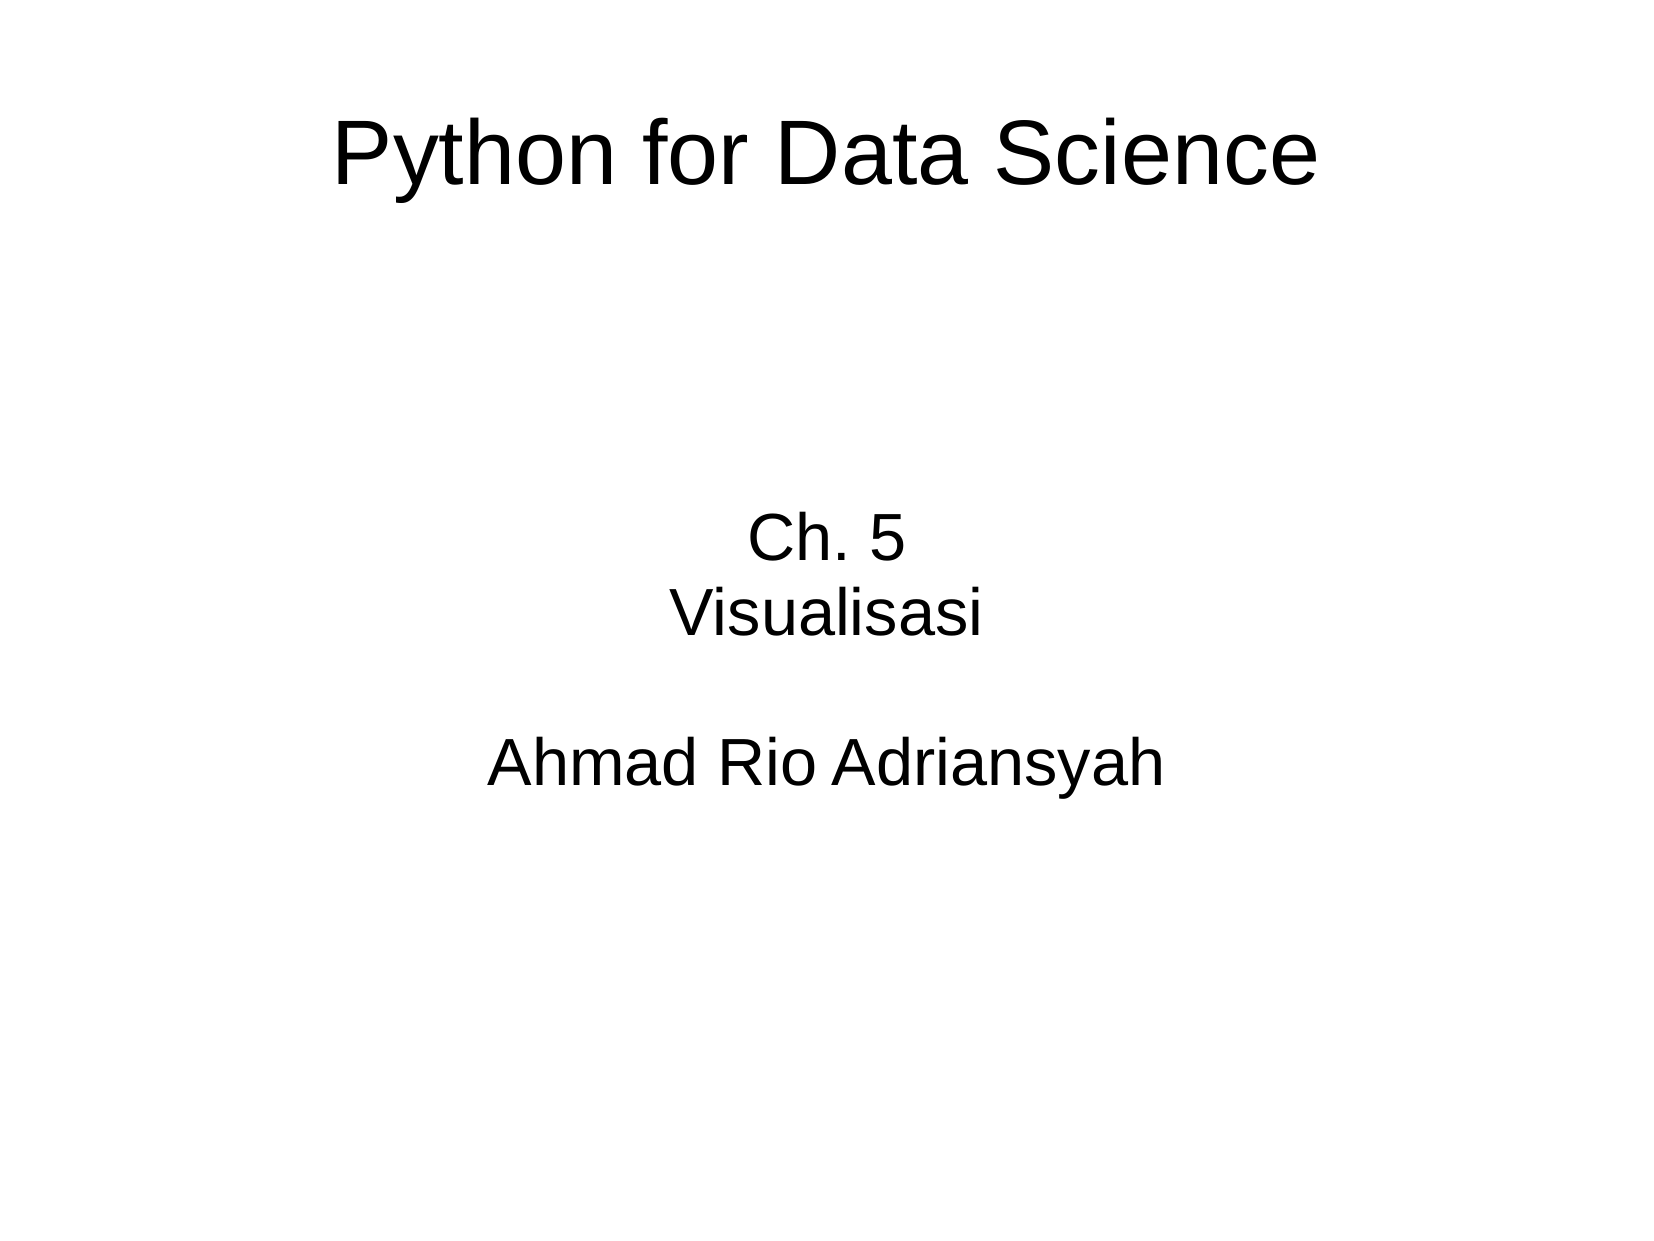

# Python for Data Science
Ch. 5
Visualisasi
Ahmad Rio Adriansyah